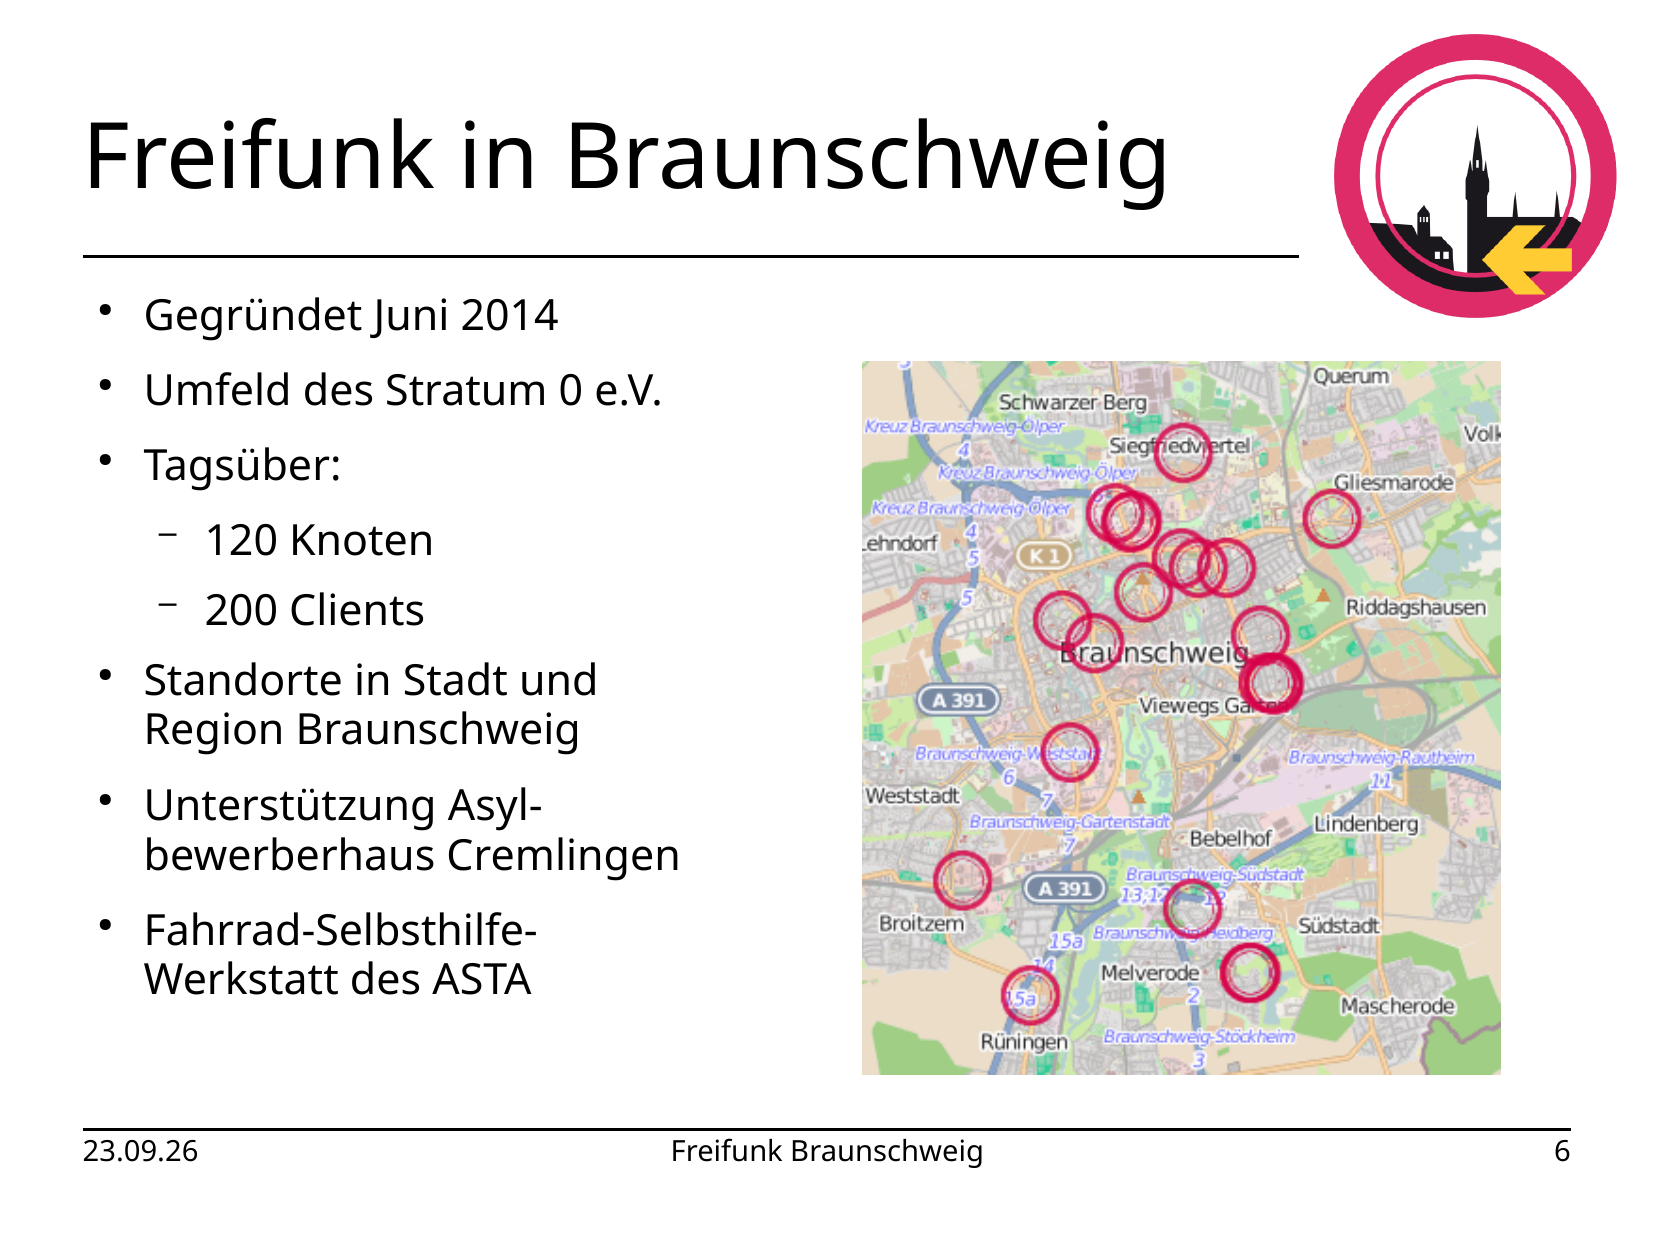

# Freifunk in Braunschweig
Gegründet Juni 2014
Umfeld des Stratum 0 e.V.
Tagsüber:
120 Knoten
200 Clients
Standorte in Stadt und
Region Braunschweig
Unterstützung Asyl-
bewerberhaus Cremlingen
Fahrrad-Selbsthilfe-
Werkstatt des ASTA
Freifunk Braunschweig
6